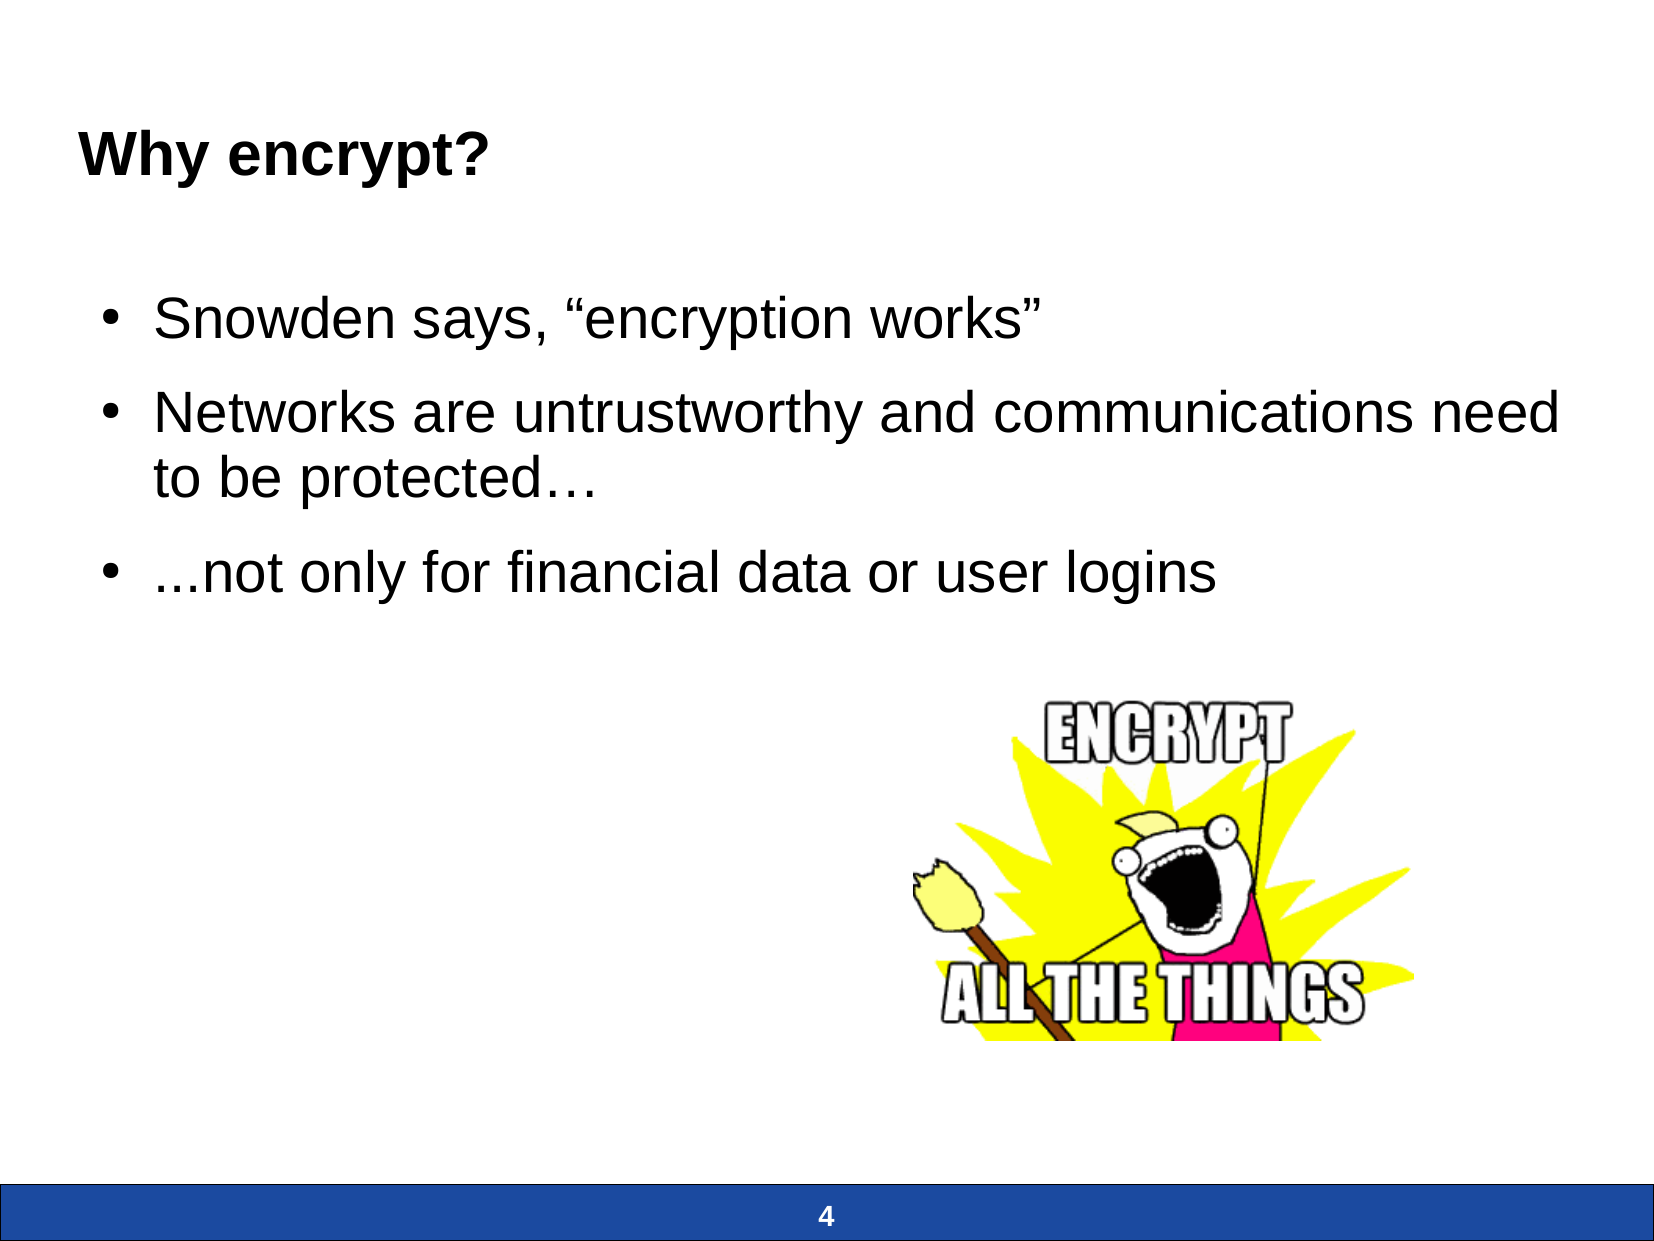

# Why encrypt?
Snowden says, “encryption works”
Networks are untrustworthy and communications need to be protected…
...not only for financial data or user logins
4